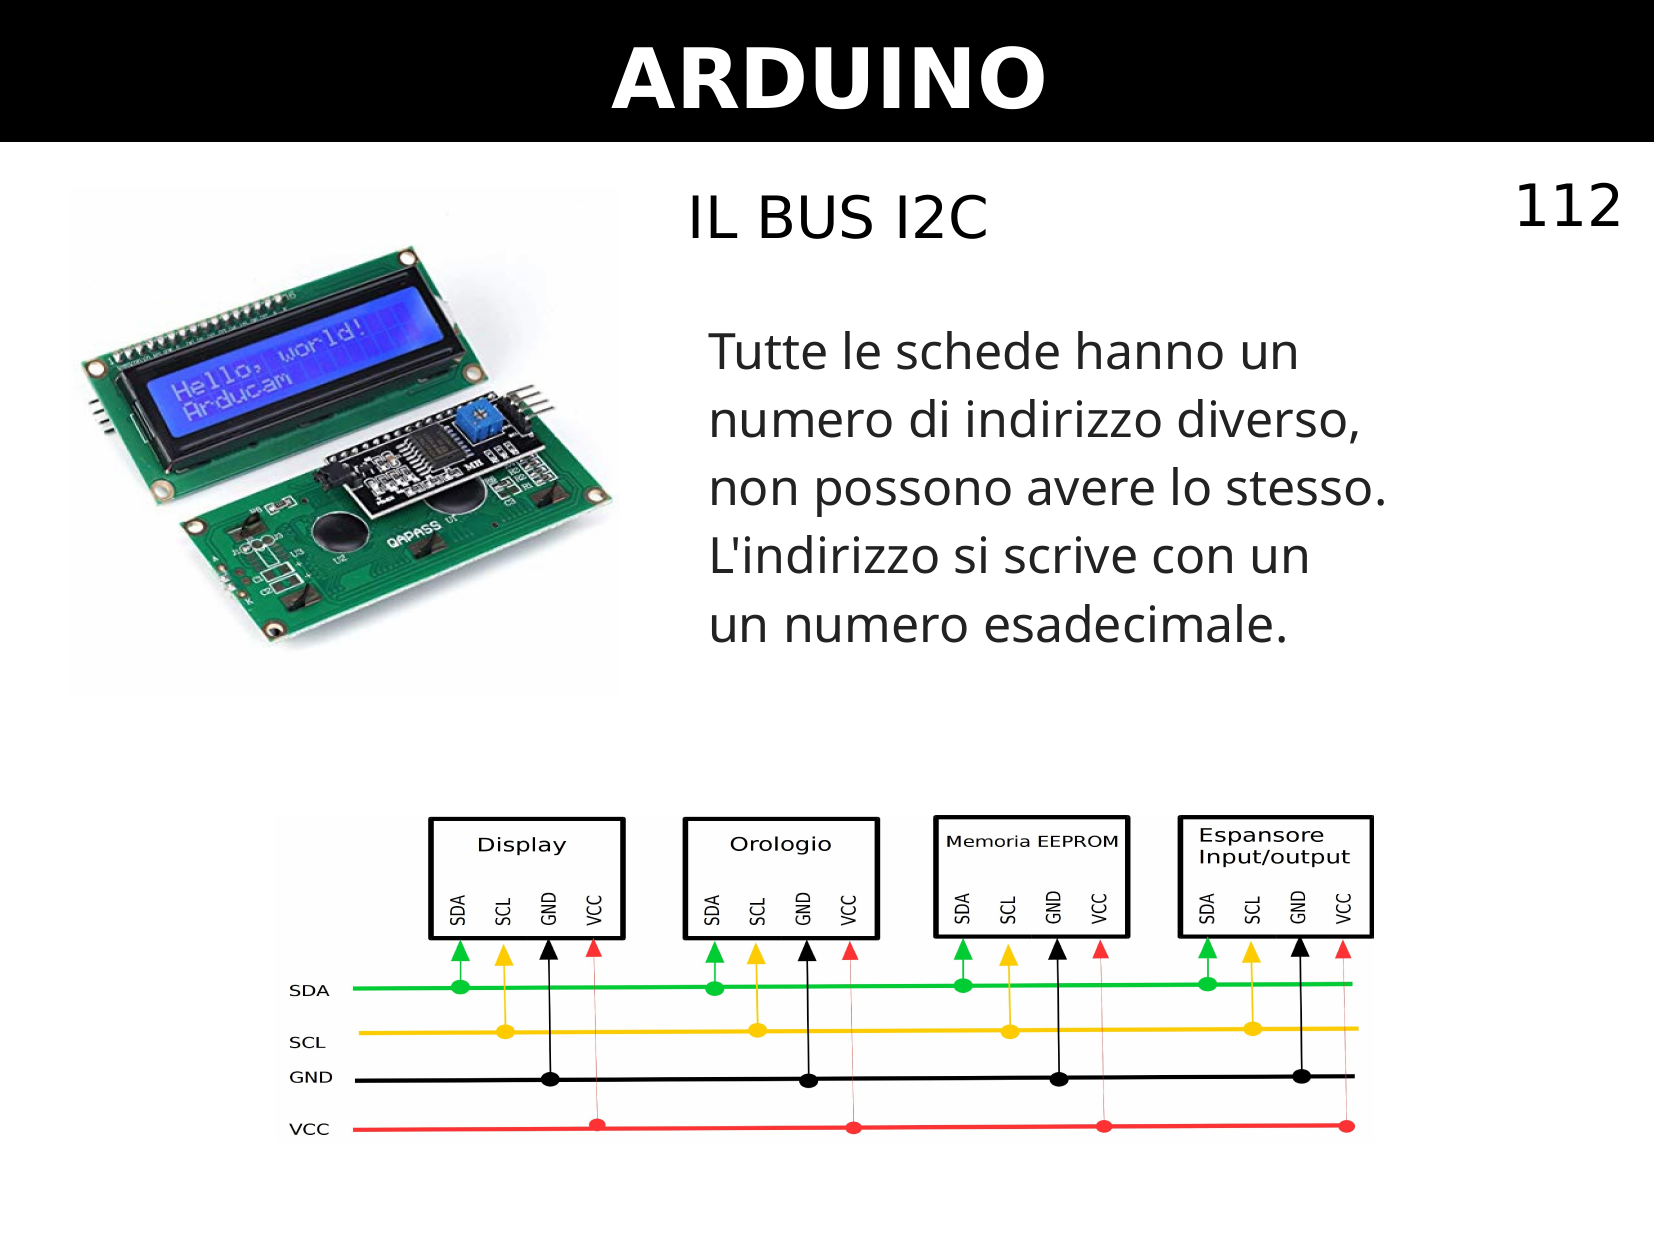

ARDUINO
112
IL BUS I2C
Tutte le schede hanno un
numero di indirizzo diverso,
non possono avere lo stesso.
L'indirizzo si scrive con un
un numero esadecimale.